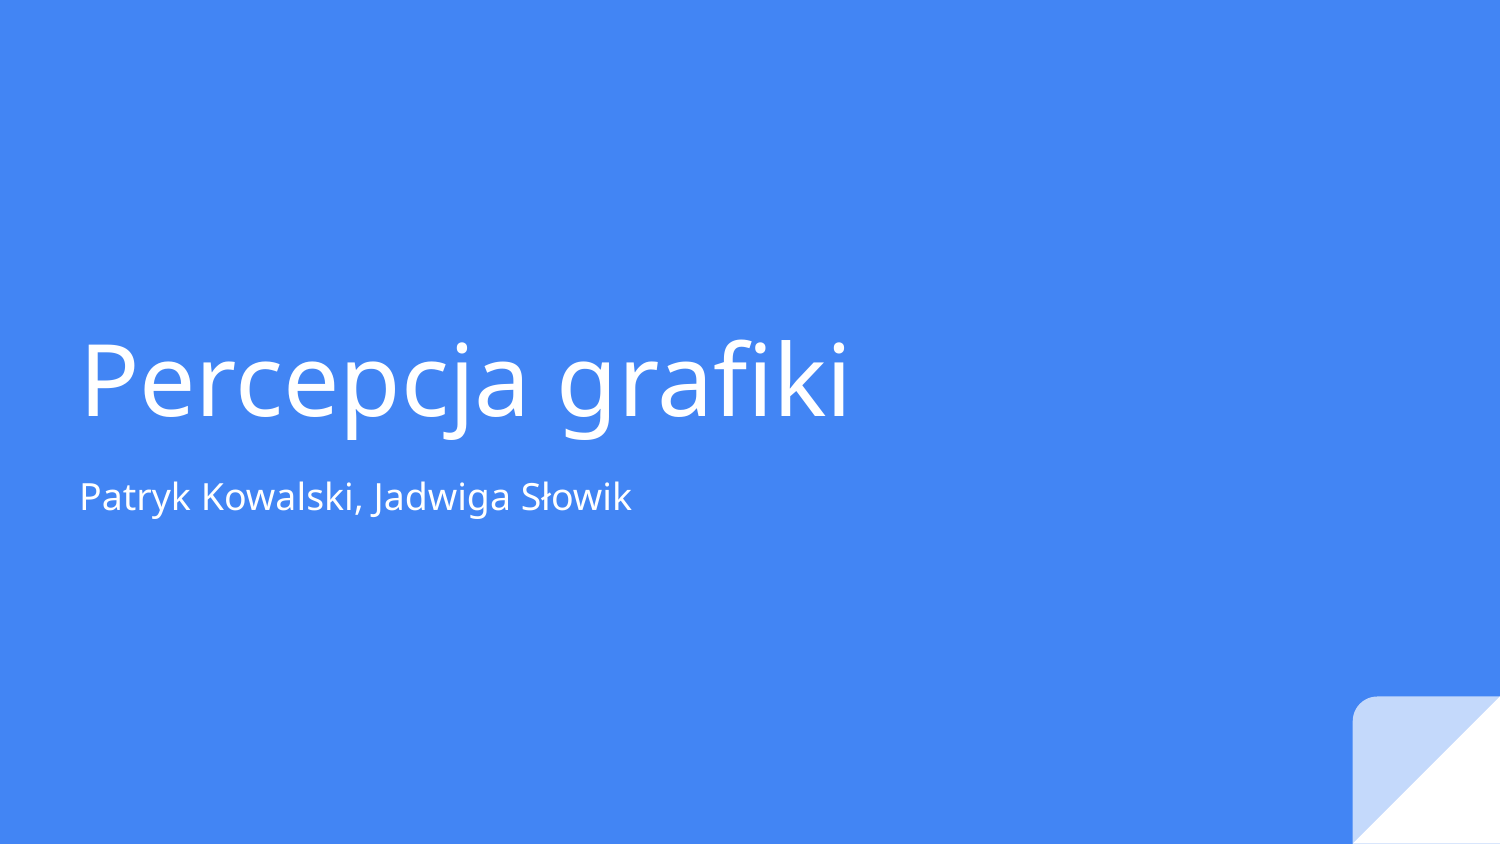

# Percepcja grafiki
Patryk Kowalski, Jadwiga Słowik